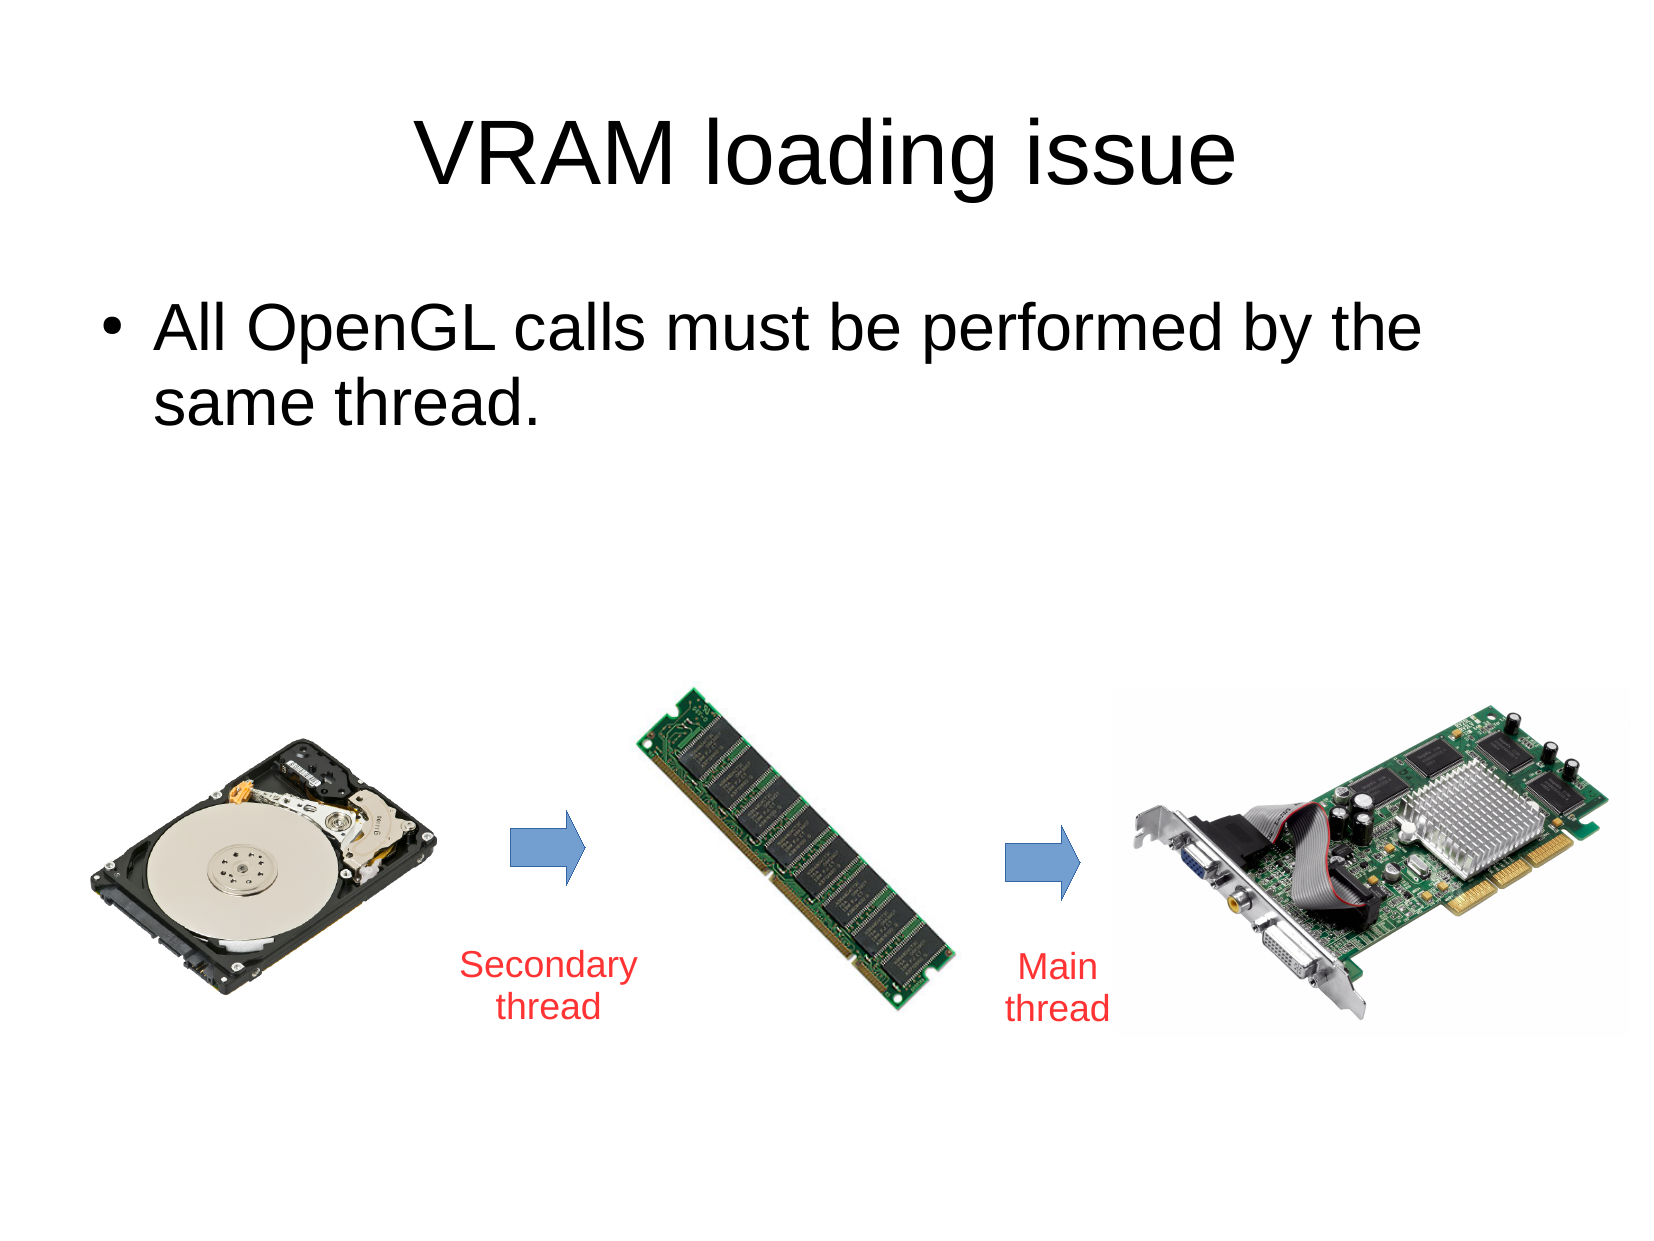

# VRAM loading issue
All OpenGL calls must be performed by the same thread.
Secondary
thread
Main
thread